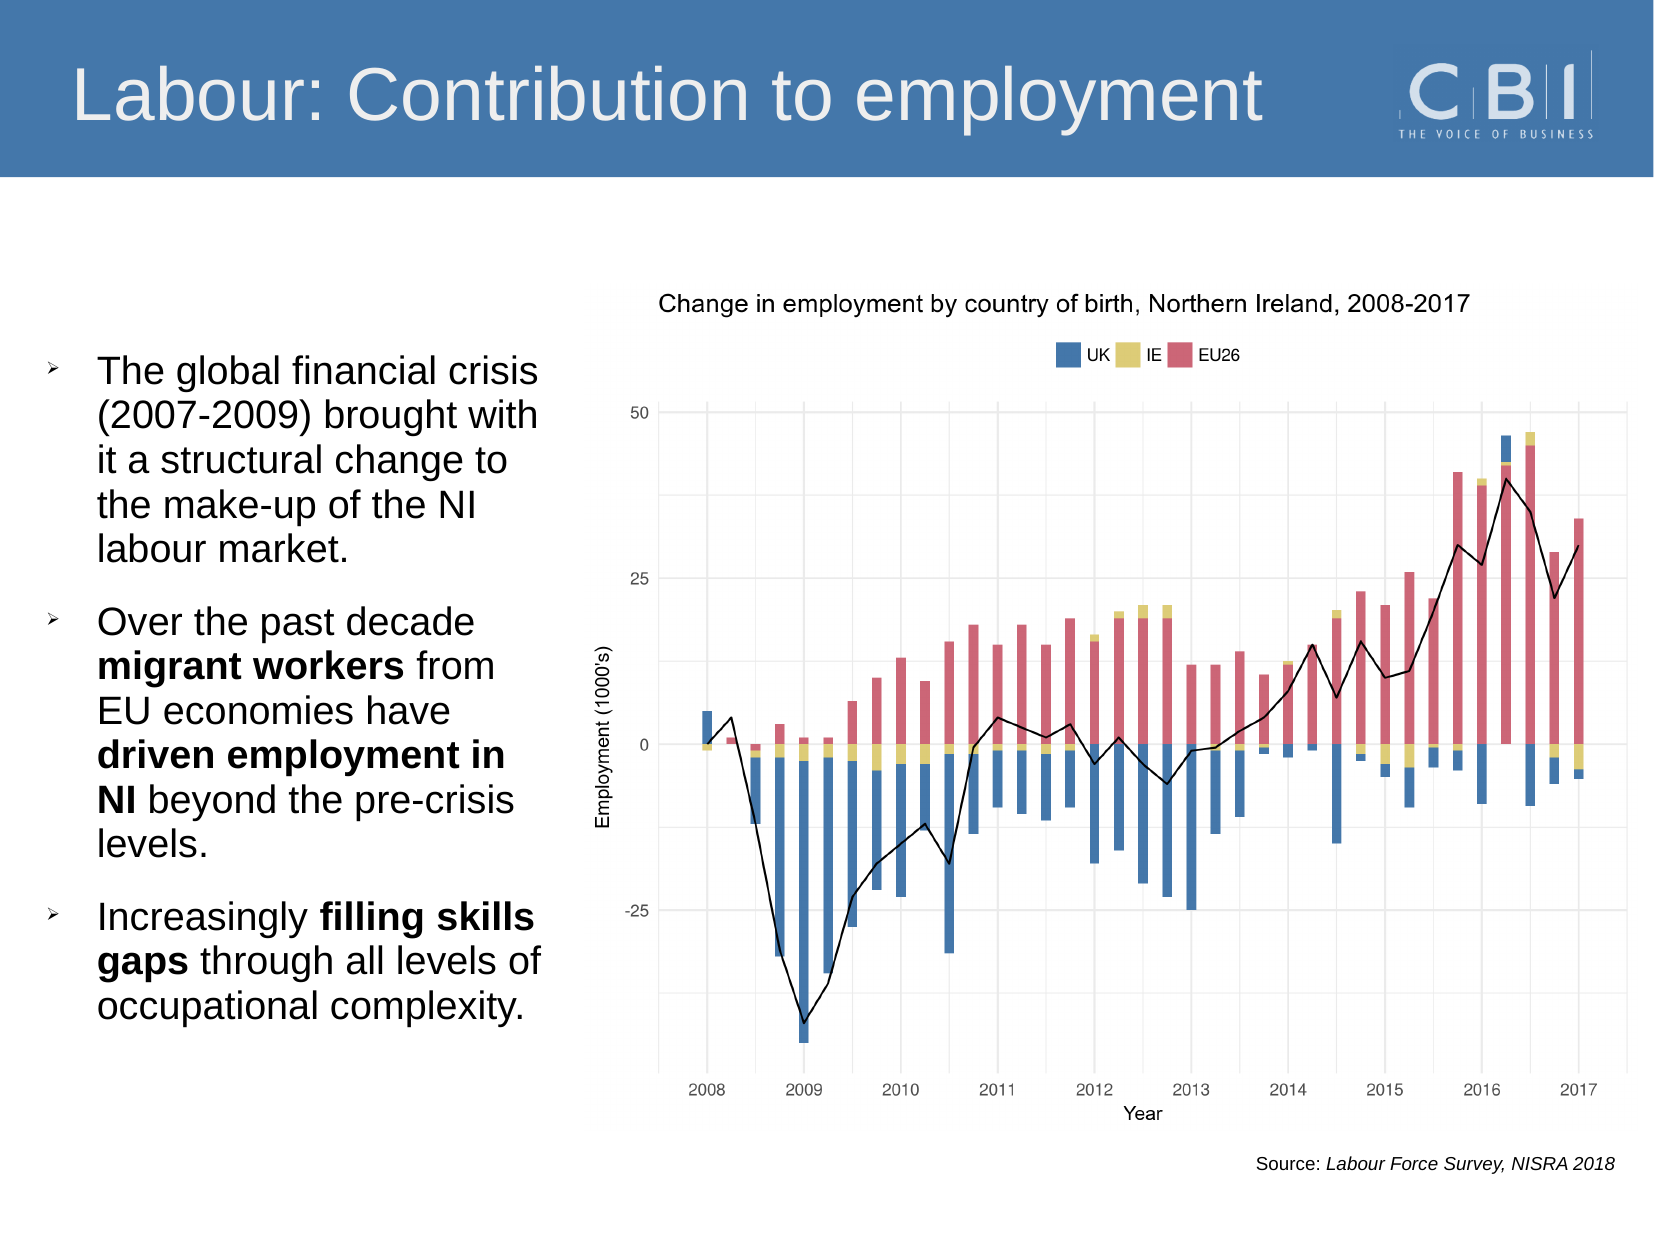

# Labour: Contribution to employment
The global financial crisis (2007-2009) brought with it a structural change to the make-up of the NI labour market.
Over the past decade migrant workers from EU economies have driven employment in NI beyond the pre-crisis levels.
Increasingly filling skills gaps through all levels of occupational complexity.
Source: Labour Force Survey, NISRA 2018